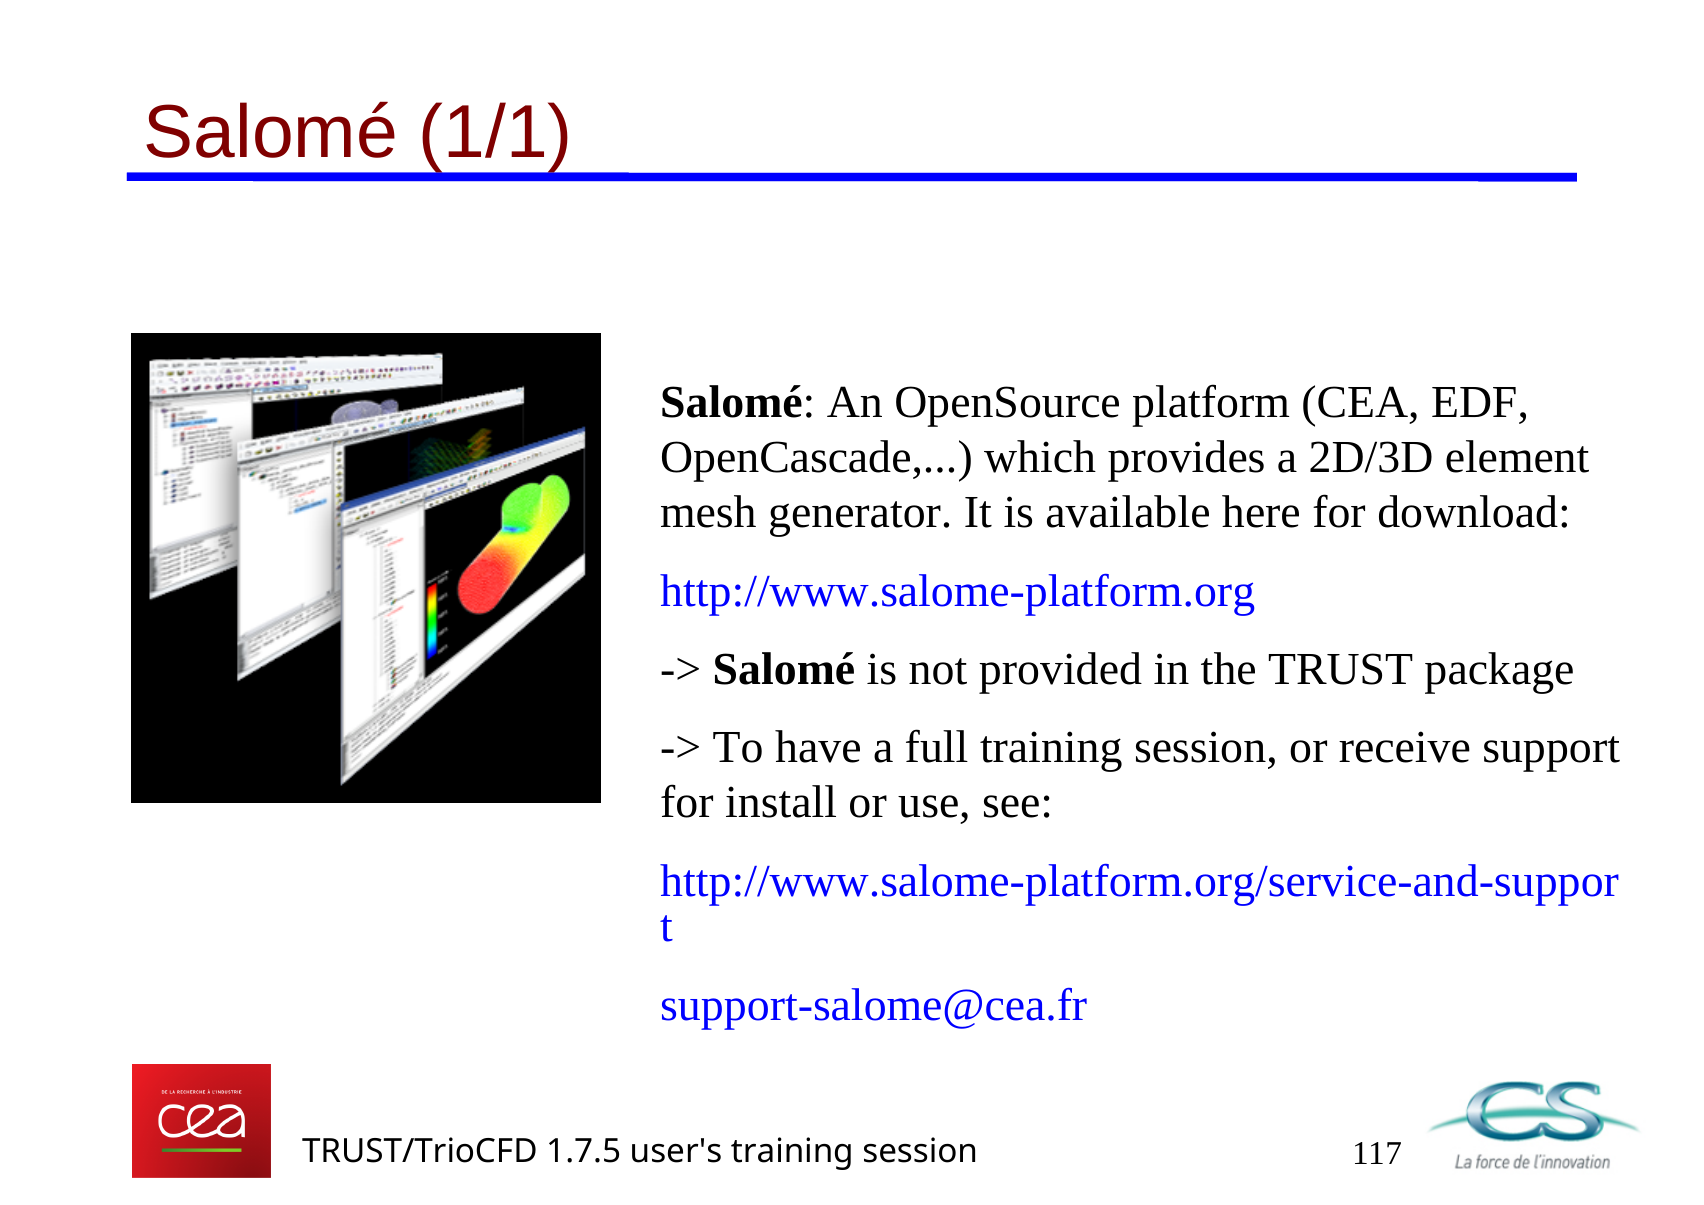

# Salomé (1/1)
Salomé: An OpenSource platform (CEA, EDF, OpenCascade,...) which provides a 2D/3D element mesh generator. It is available here for download:
http://www.salome-platform.org
-> Salomé is not provided in the TRUST package
-> To have a full training session, or receive support for install or use, see:
http://www.salome-platform.org/service-and-support
support-salome@cea.fr
TRUST/TrioCFD 1.7.5 user's training session
117